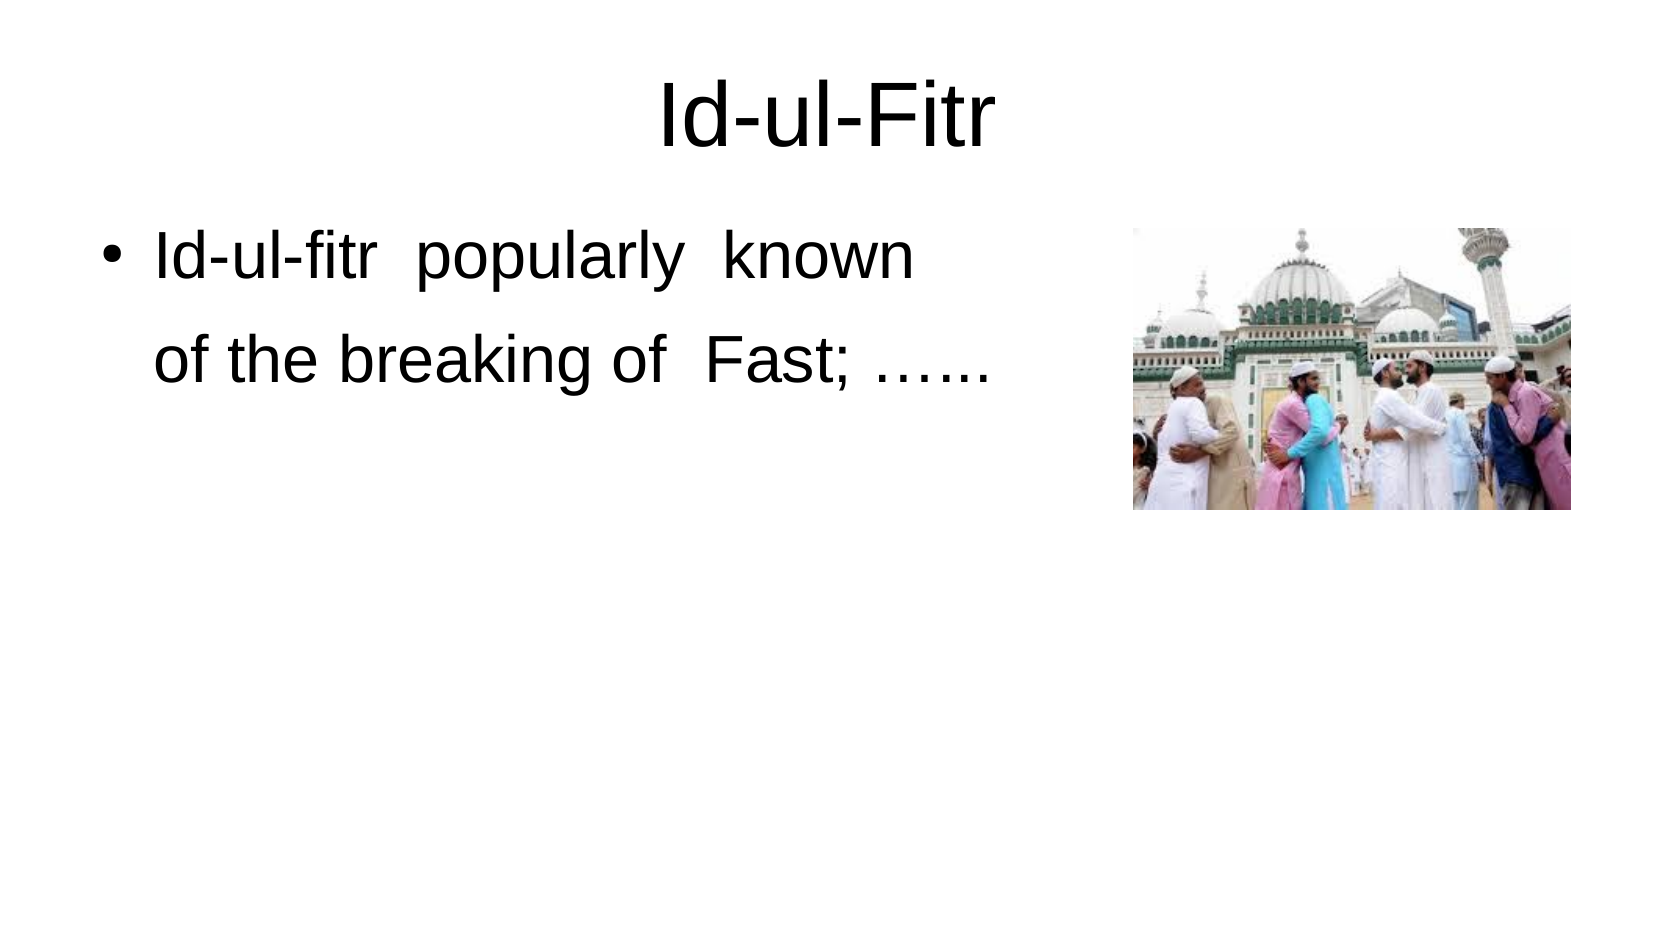

# Id-ul-Fitr
Id-ul-fitr popularly known
of the breaking of Fast; …...